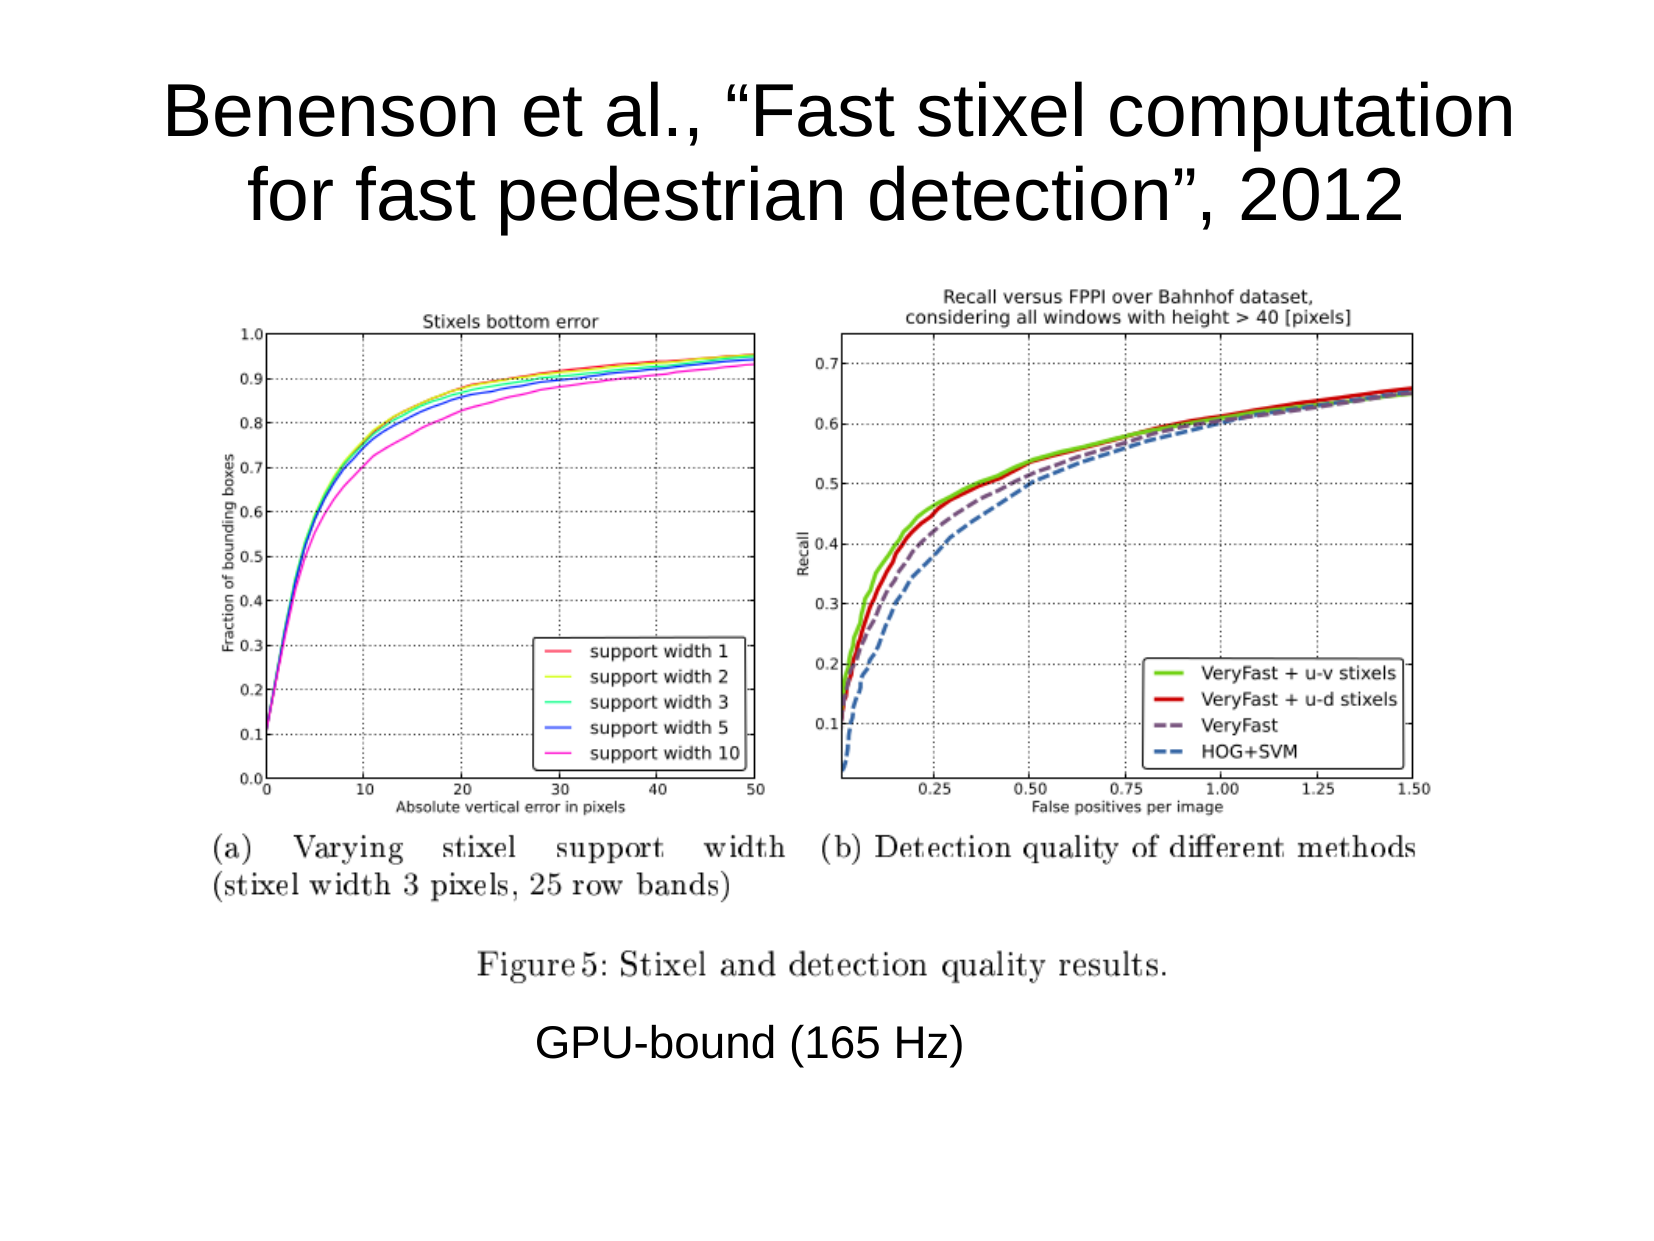

# Benenson et al., “Fast stixel computation for fast pedestrian detection”, 2012
GPU-bound (165 Hz)